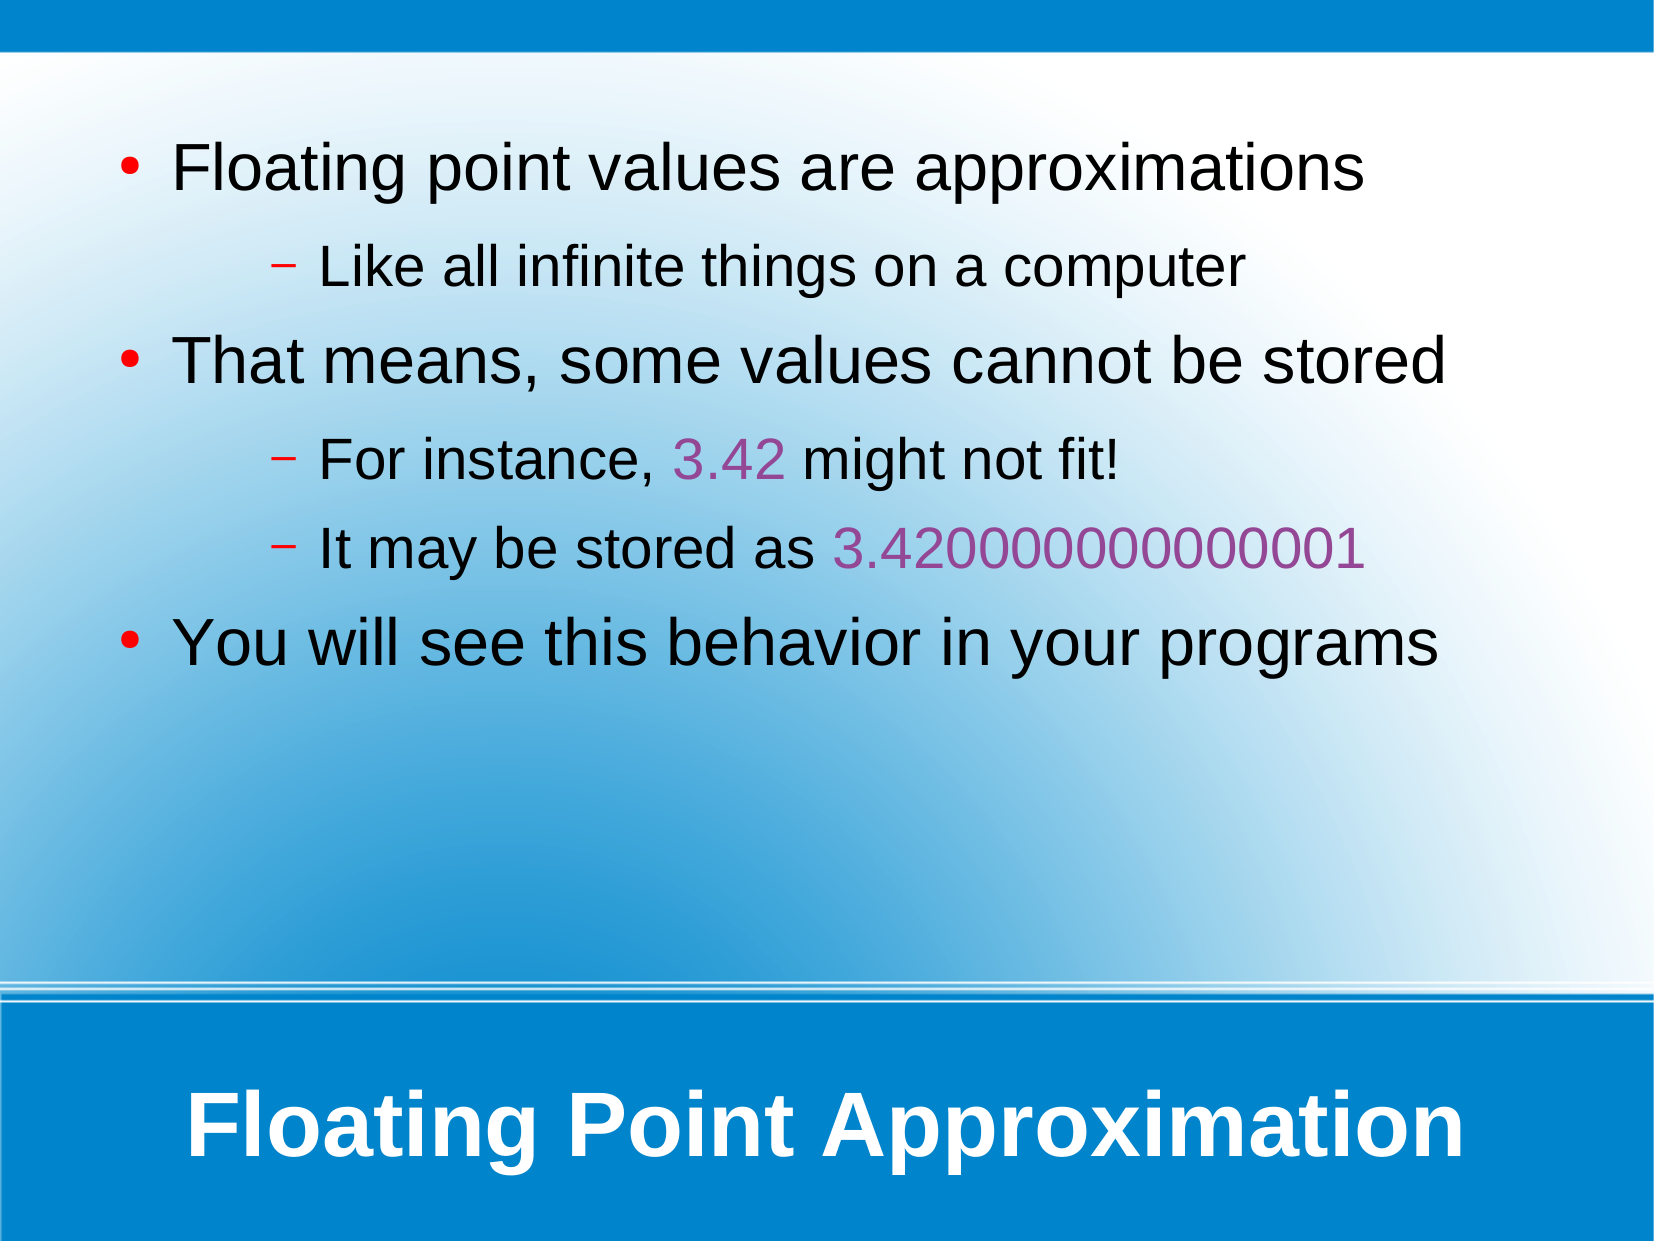

Floating point values are approximations
Like all infinite things on a computer
That means, some values cannot be stored
For instance, 3.42 might not fit!
It may be stored as 3.420000000000001
You will see this behavior in your programs
# Floating Point Approximation